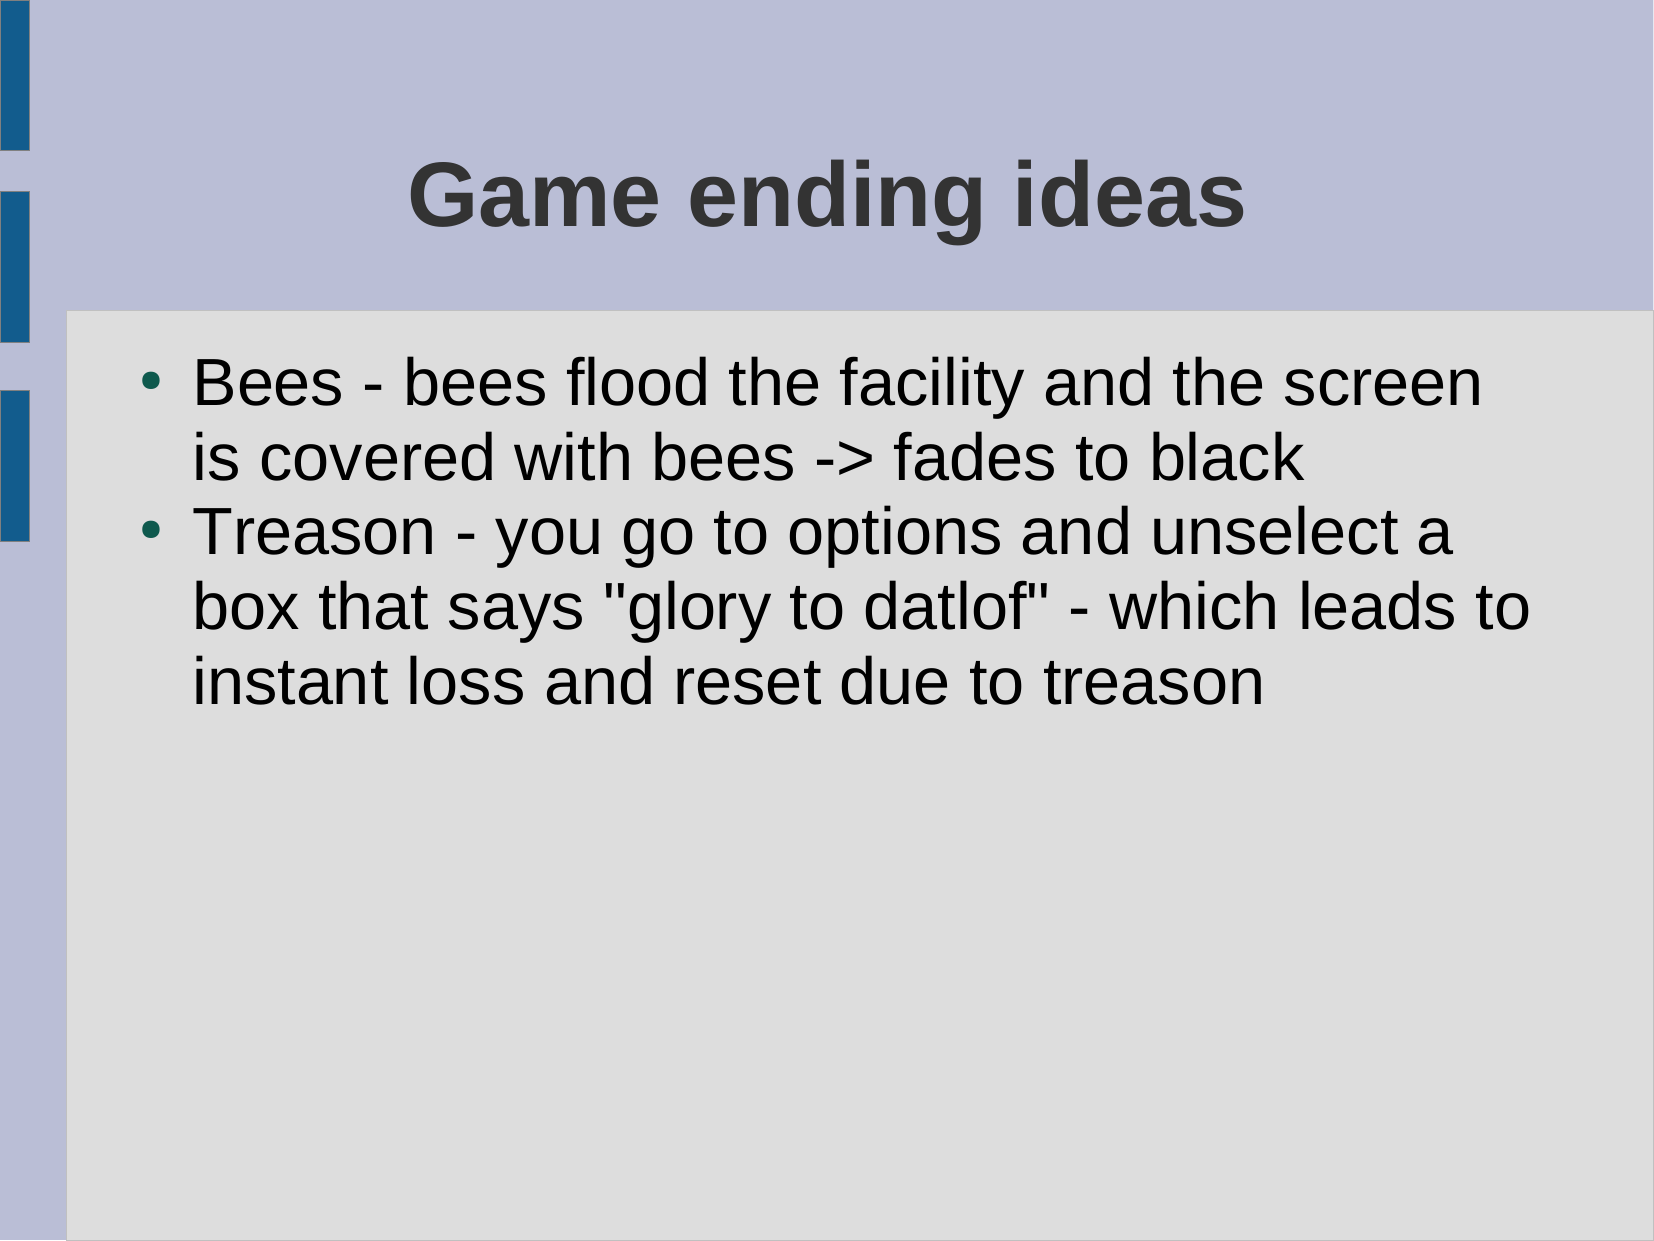

# Game ending ideas
Bees - bees flood the facility and the screen is covered with bees -> fades to black
Treason - you go to options and unselect a box that says "glory to datlof" - which leads to instant loss and reset due to treason